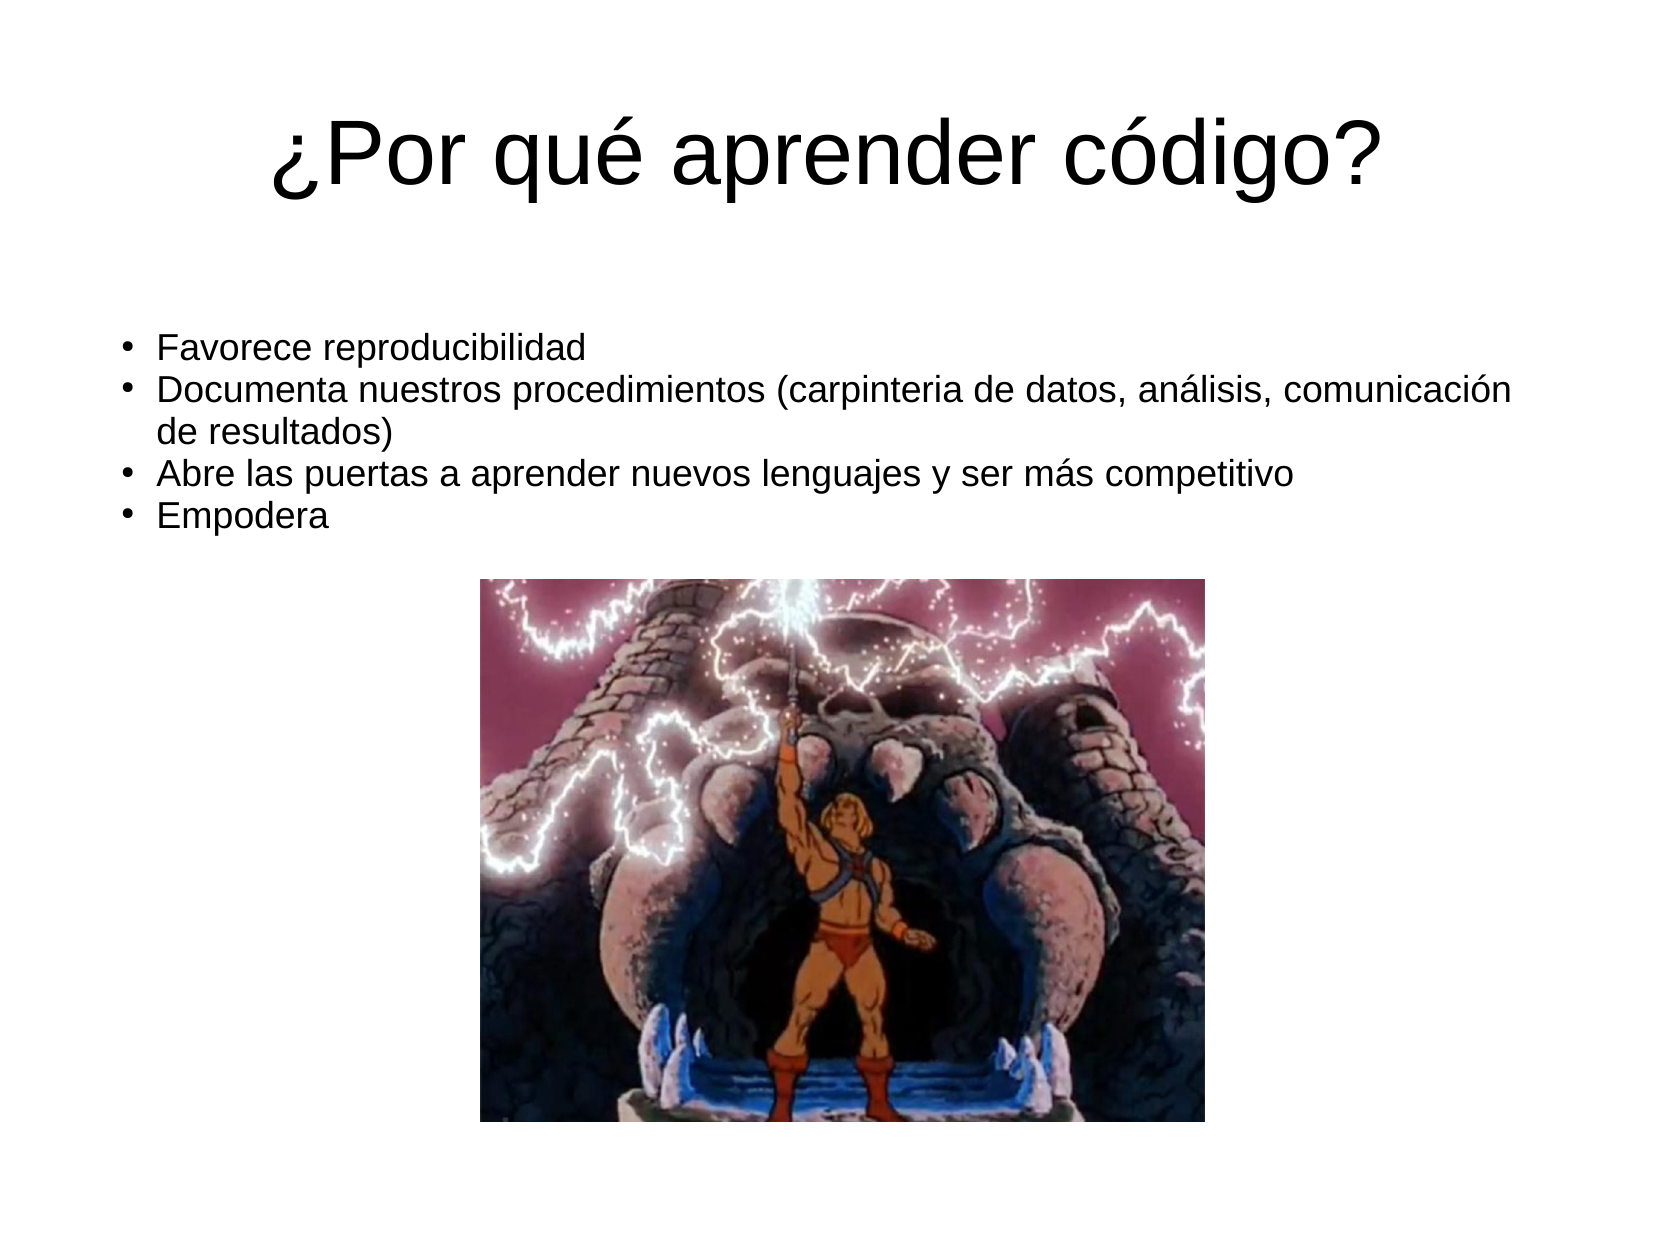

# ¿Por qué aprender código?
Favorece reproducibilidad
Documenta nuestros procedimientos (carpinteria de datos, análisis, comunicación
de resultados)
Abre las puertas a aprender nuevos lenguajes y ser más competitivo
Empodera